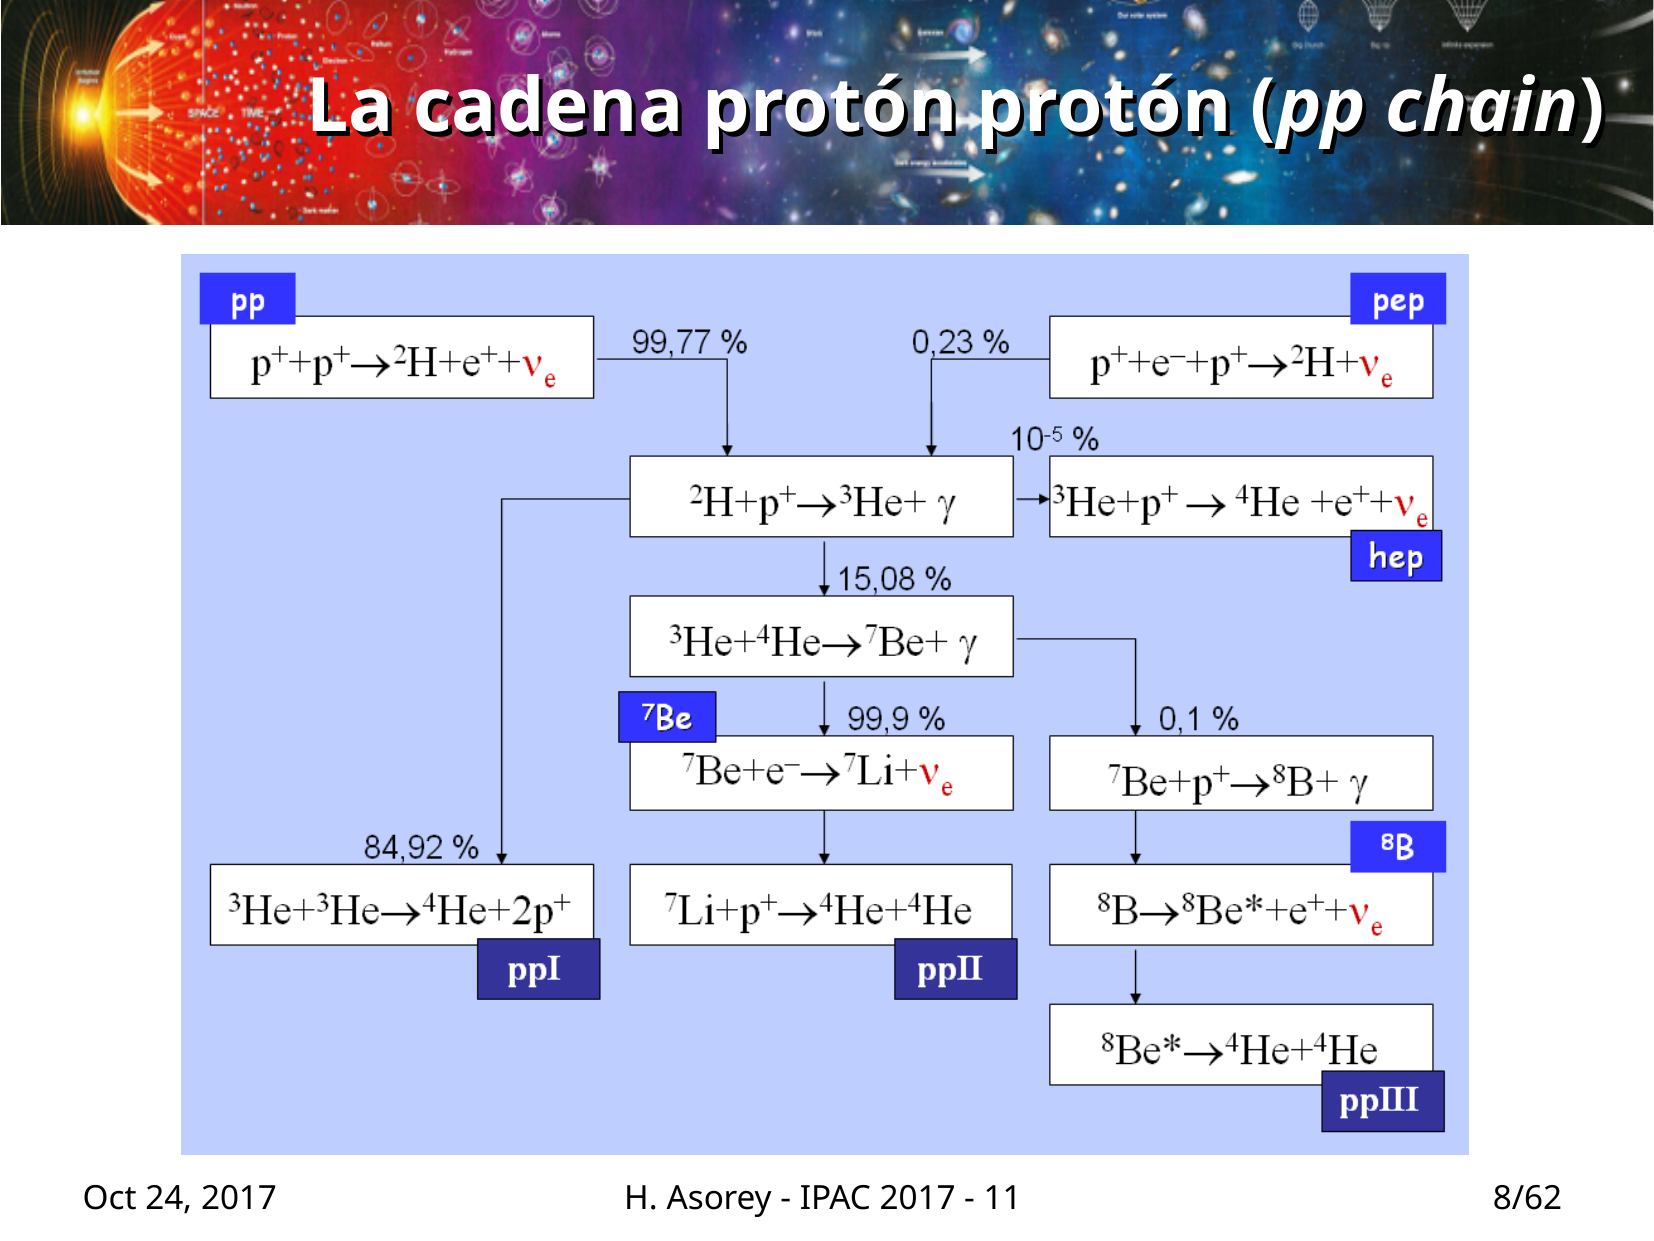

# La cadena protón protón (pp chain)
Oct 24, 2017
H. Asorey - IPAC 2017 - 11
8